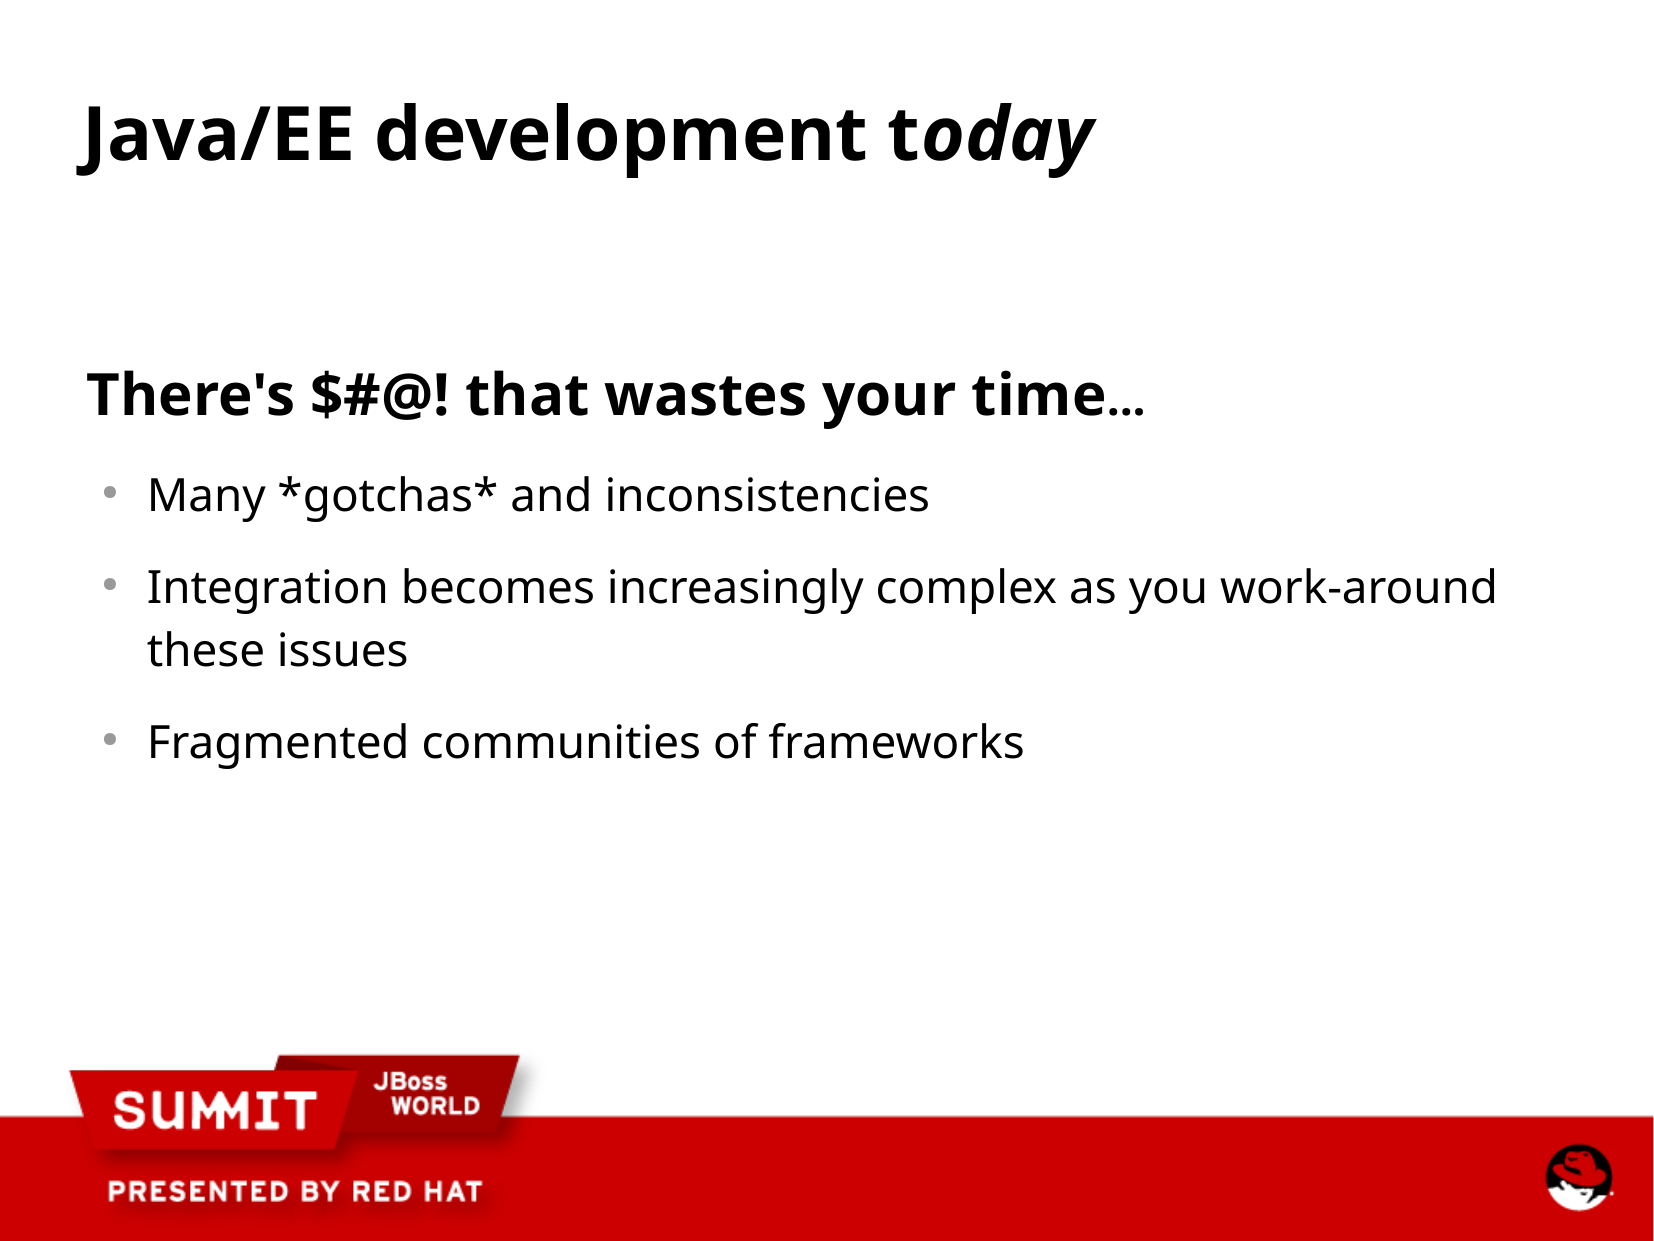

# Java/EE development today
There's $#@! that wastes your time...
Many *gotchas* and inconsistencies
Integration becomes increasingly complex as you work-around these issues
Fragmented communities of frameworks